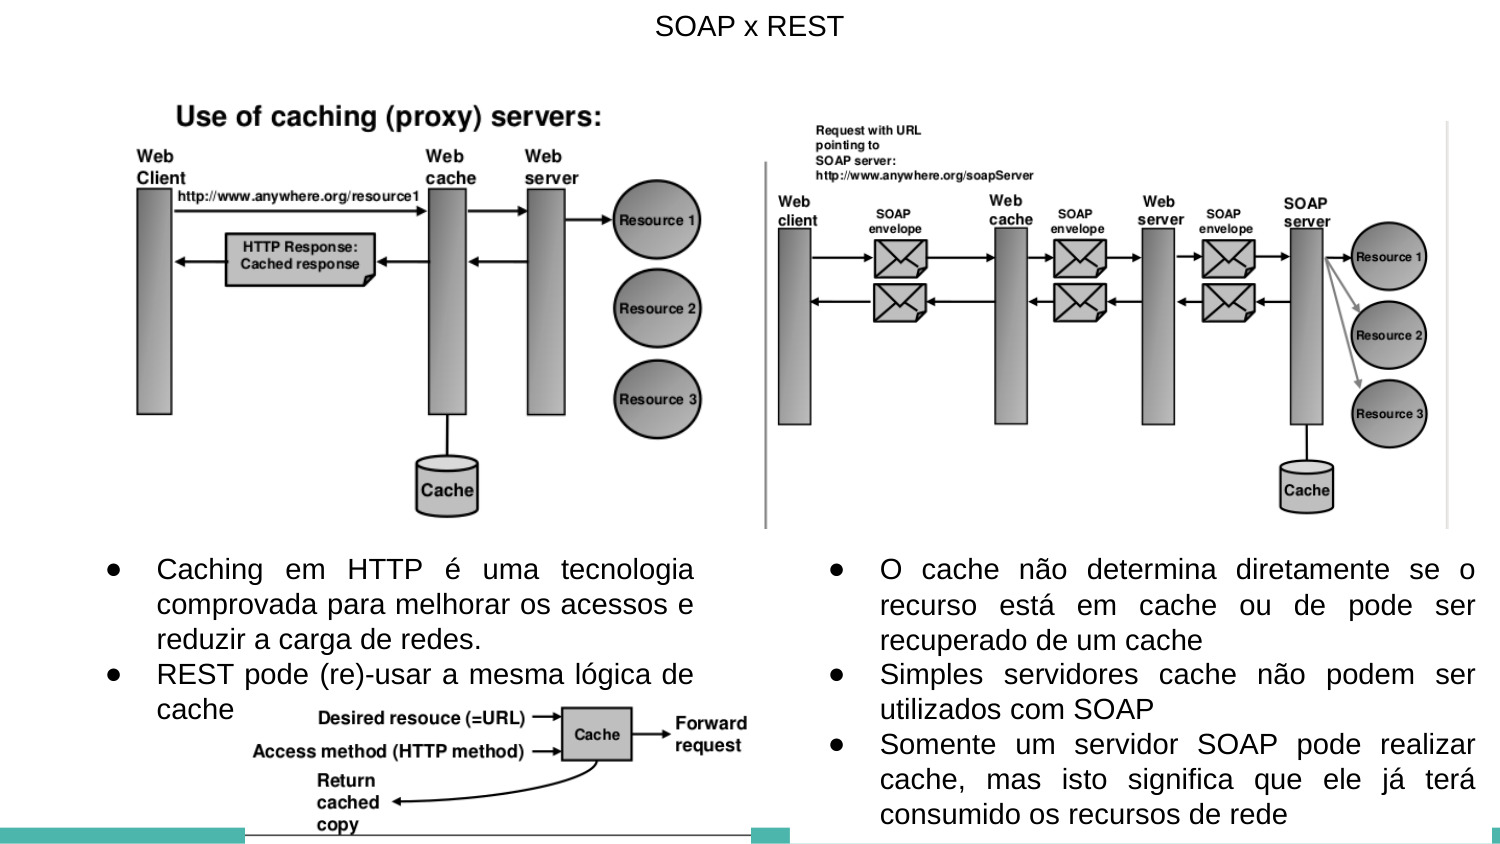

# SOAP x REST
Caching em HTTP é uma tecnologia comprovada para melhorar os acessos e reduzir a carga de redes.
REST pode (re)-usar a mesma lógica de cache
O cache não determina diretamente se o recurso está em cache ou de pode ser recuperado de um cache
Simples servidores cache não podem ser utilizados com SOAP
Somente um servidor SOAP pode realizar cache, mas isto significa que ele já terá consumido os recursos de rede